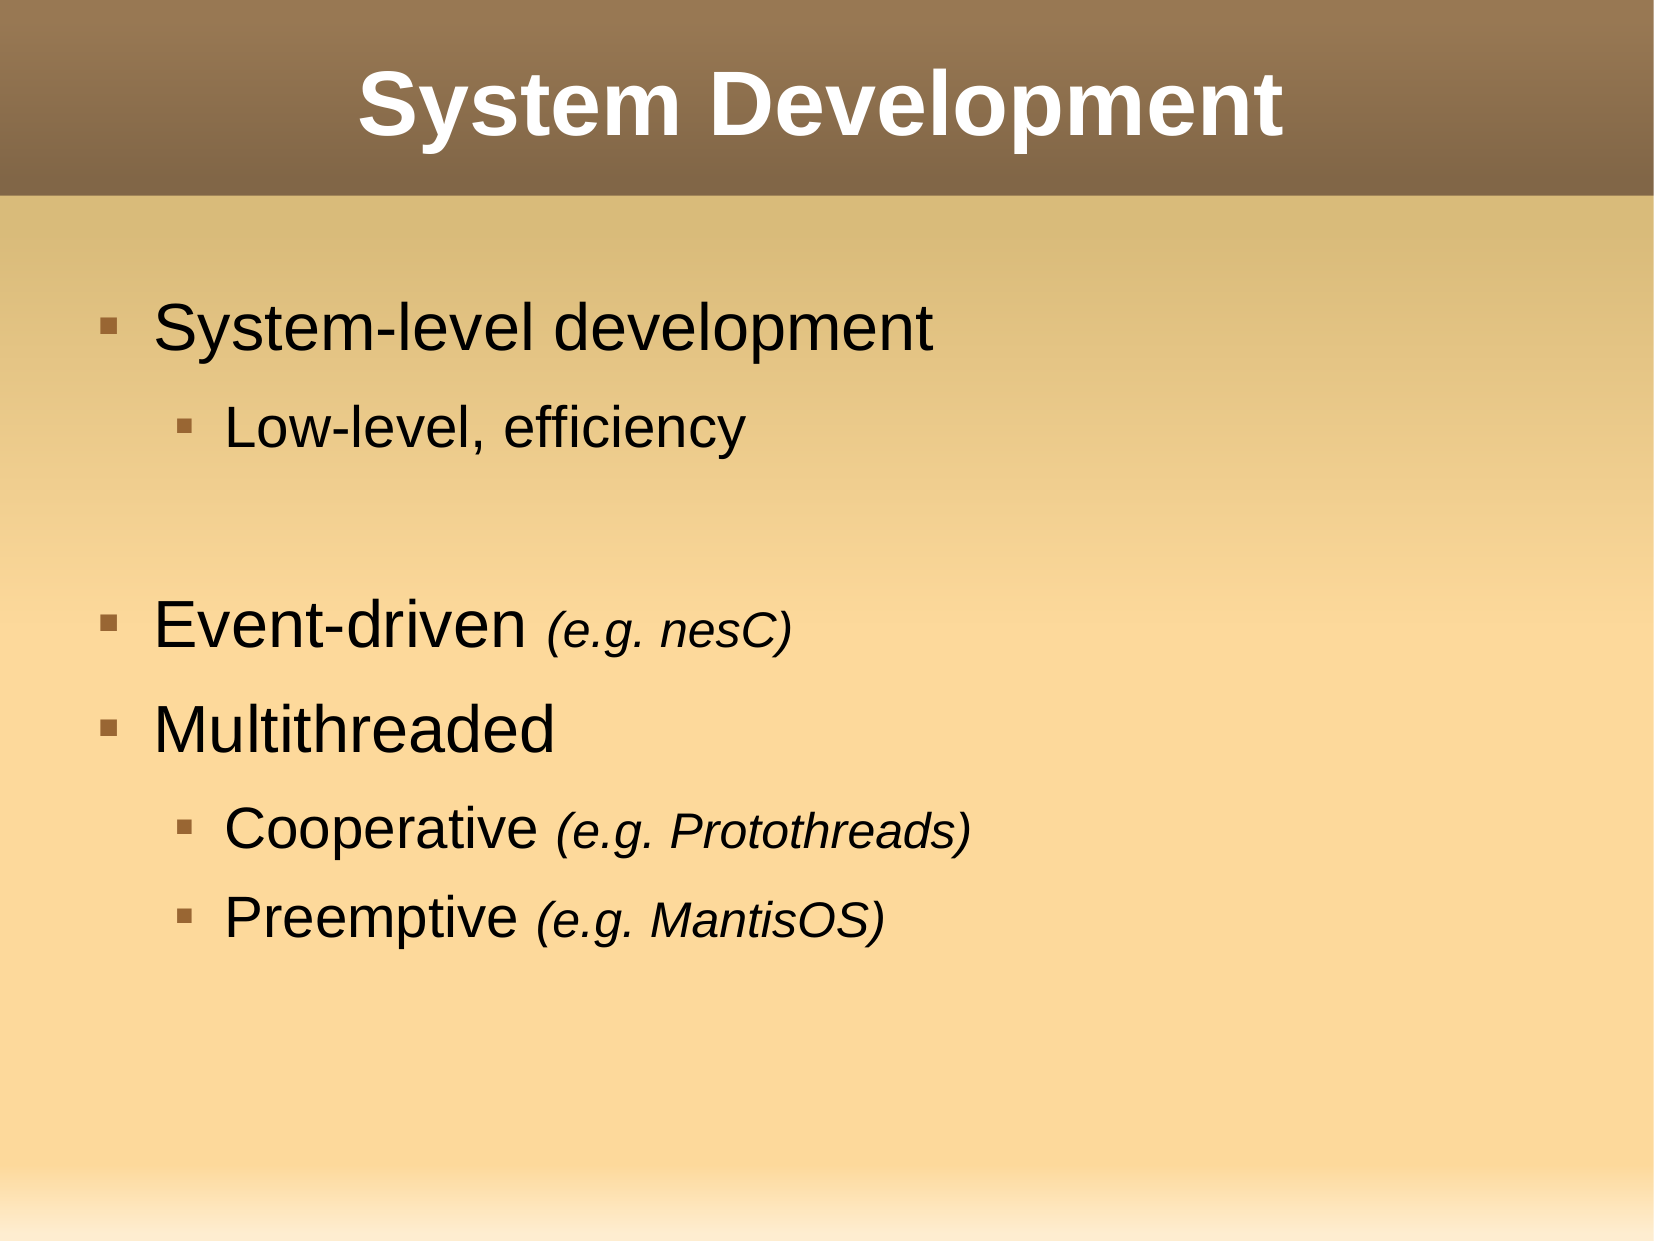

# System Development
System-level development
Low-level, efficiency
Event-driven (e.g. nesC)
Multithreaded
Cooperative (e.g. Protothreads)
Preemptive (e.g. MantisOS)